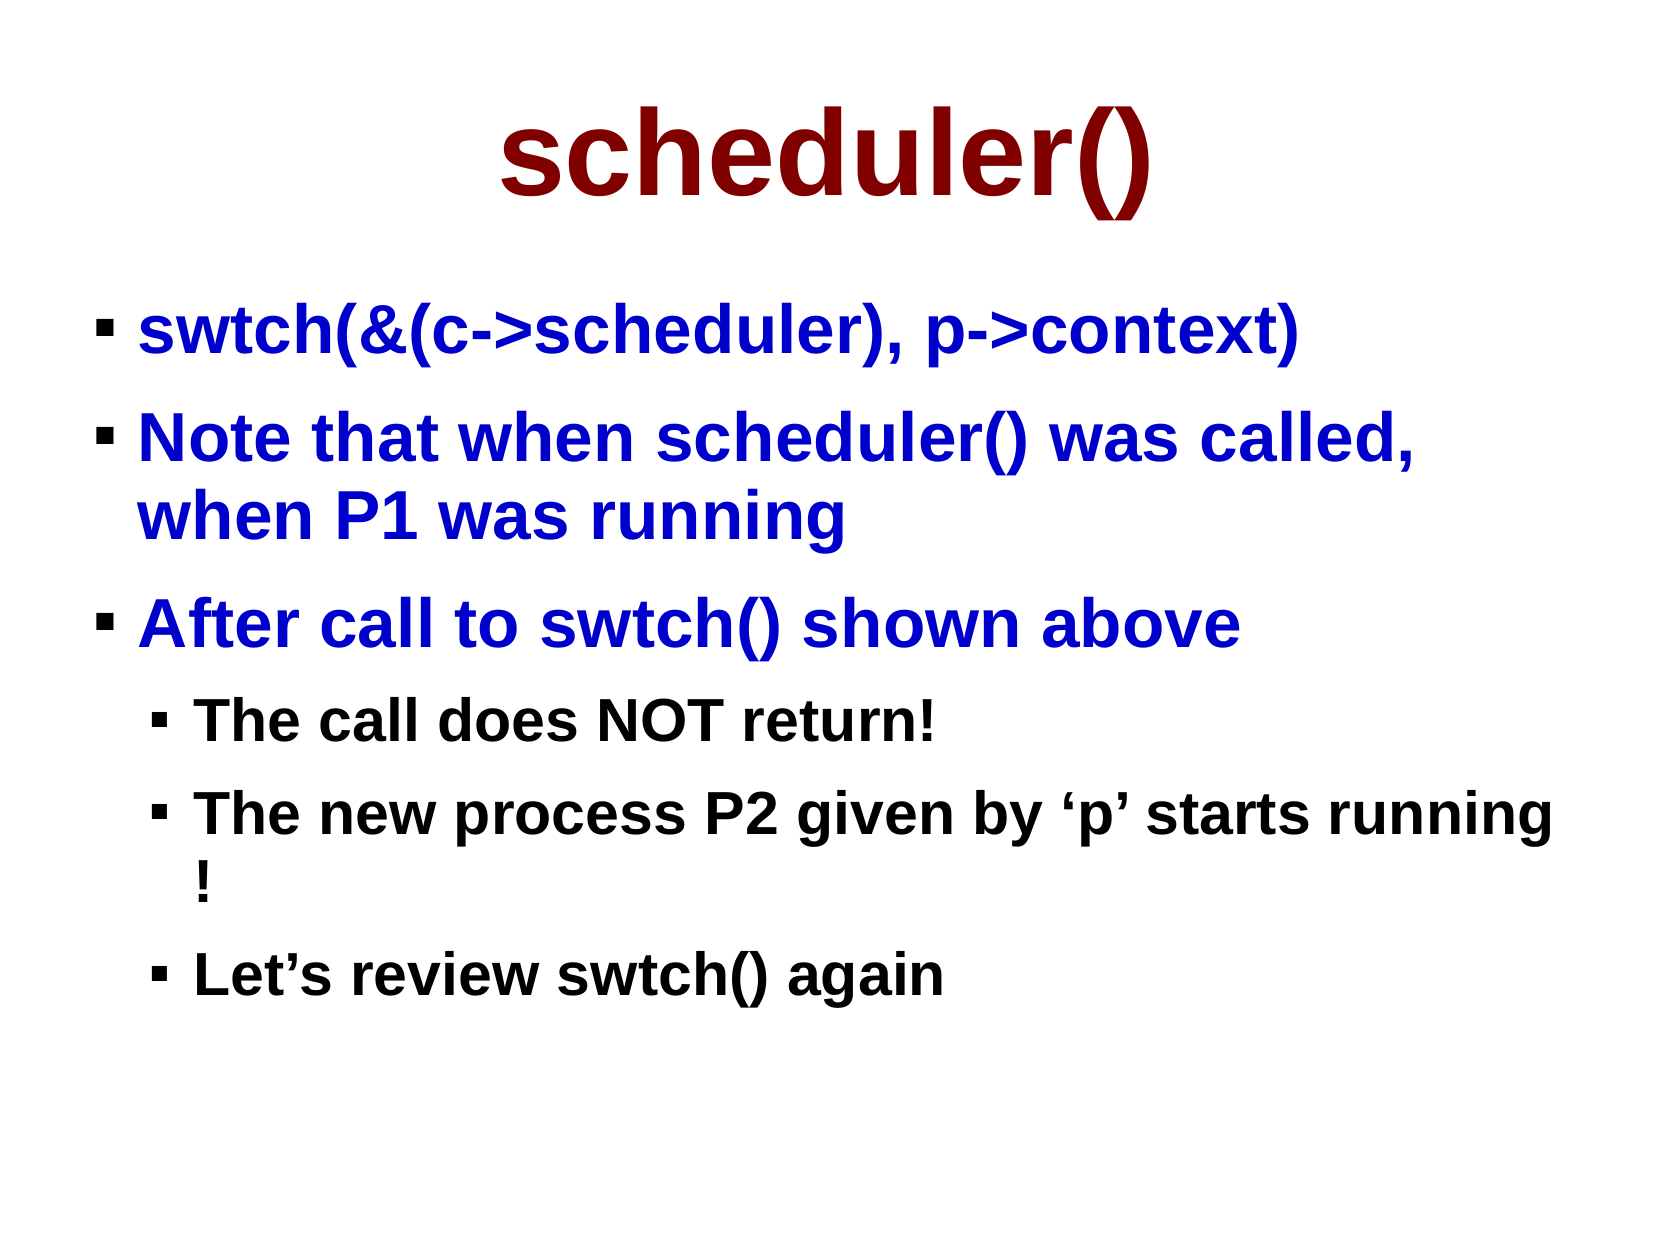

# scheduler()
swtch(&(c->scheduler), p->context)
Note that when scheduler() was called, when P1 was running
After call to swtch() shown above
The call does NOT return!
The new process P2 given by ‘p’ starts running !
Let’s review swtch() again